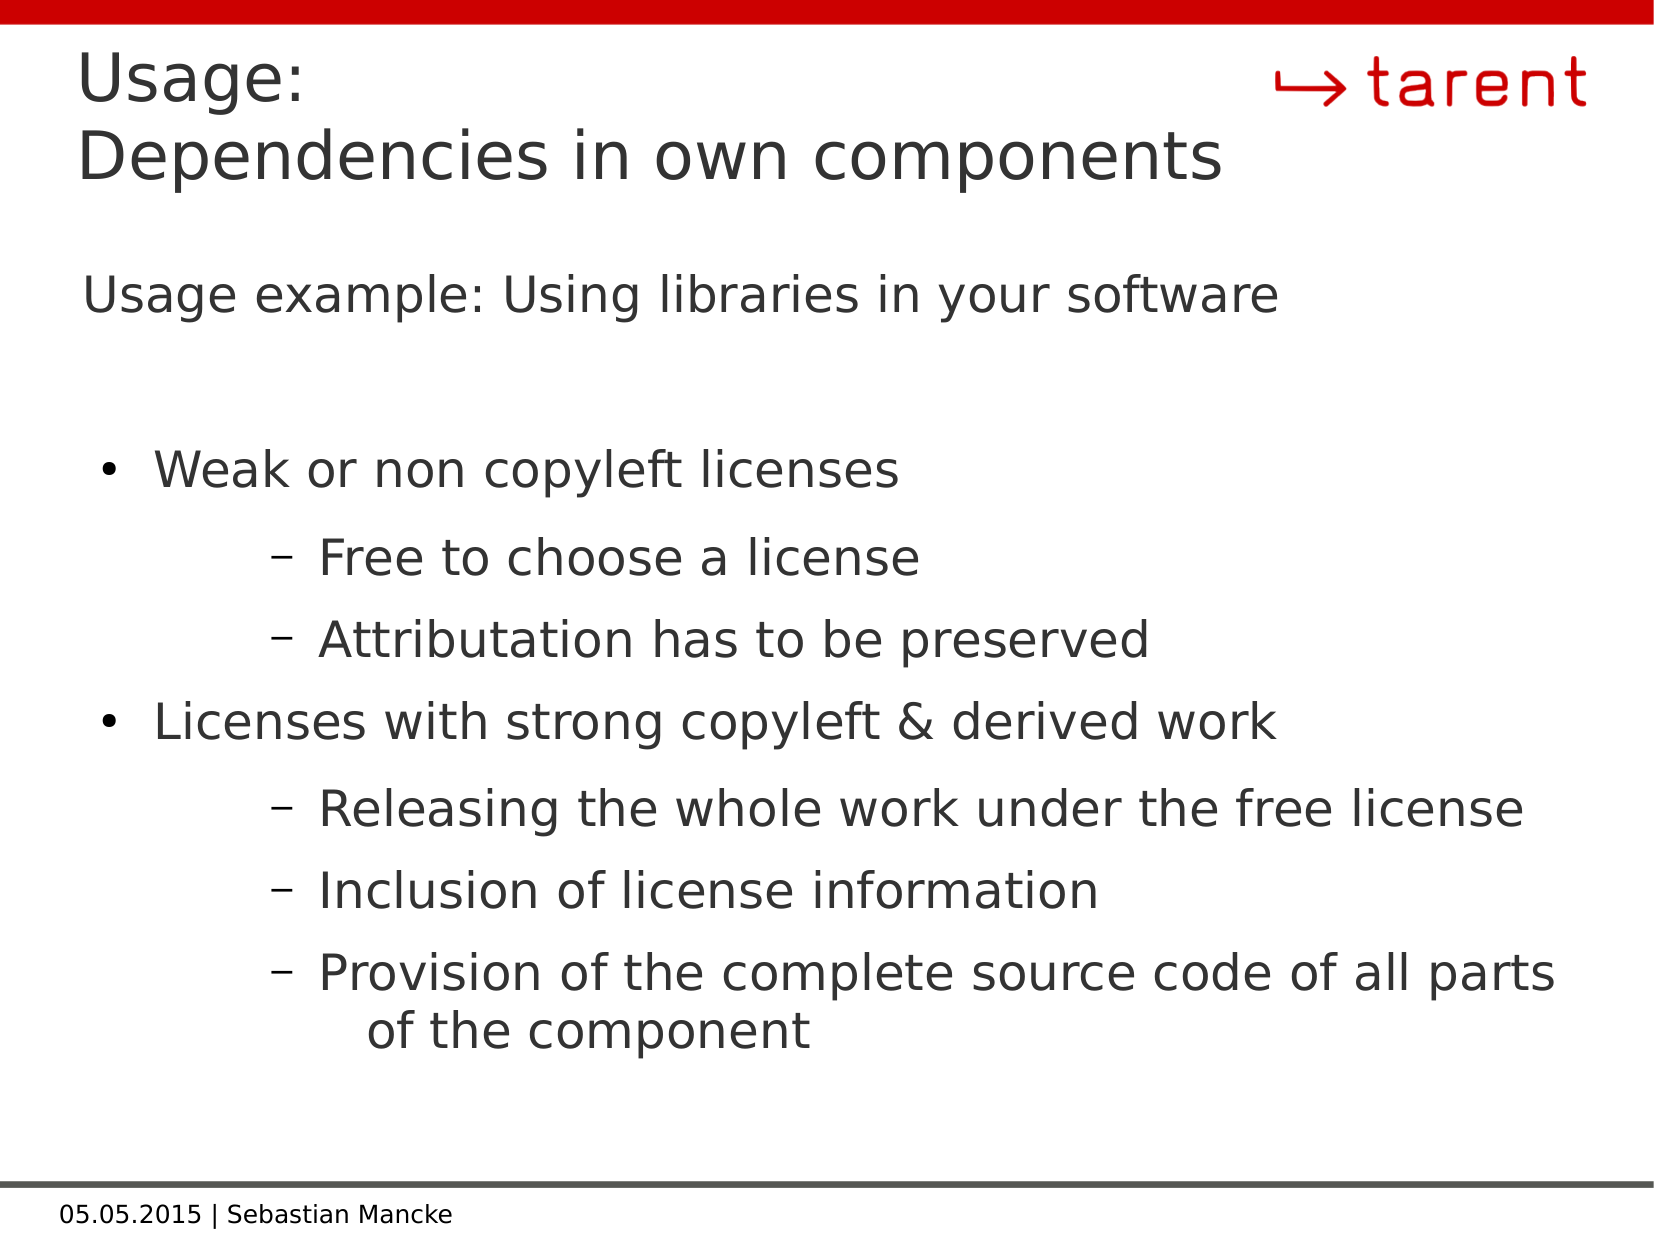

# Usage: Dependencies in own components
Usage example: Using libraries in your software
Weak or non copyleft licenses
Free to choose a license
Attributation has to be preserved
Licenses with strong copyleft & derived work
Releasing the whole work under the free license
Inclusion of license information
Provision of the complete source code of all parts of the component